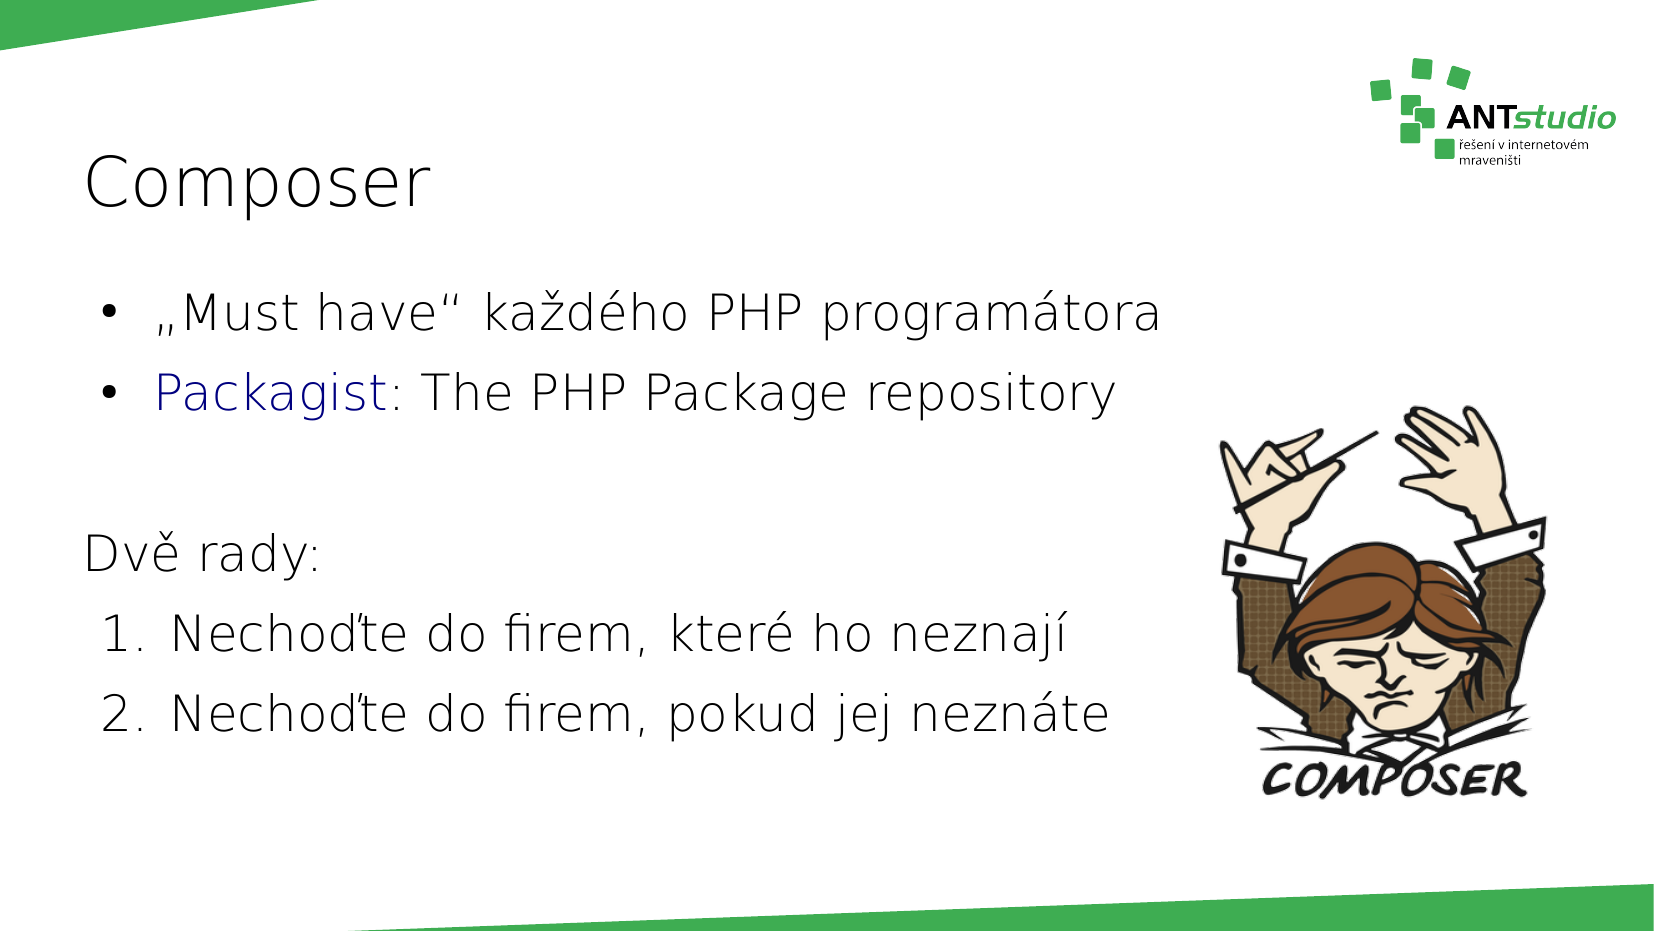

# Composer
„Must have“ každého PHP programátora
Packagist: The PHP Package repository
Dvě rady:
 Nechoďte do firem, které ho neznají
 Nechoďte do firem, pokud jej neznáte